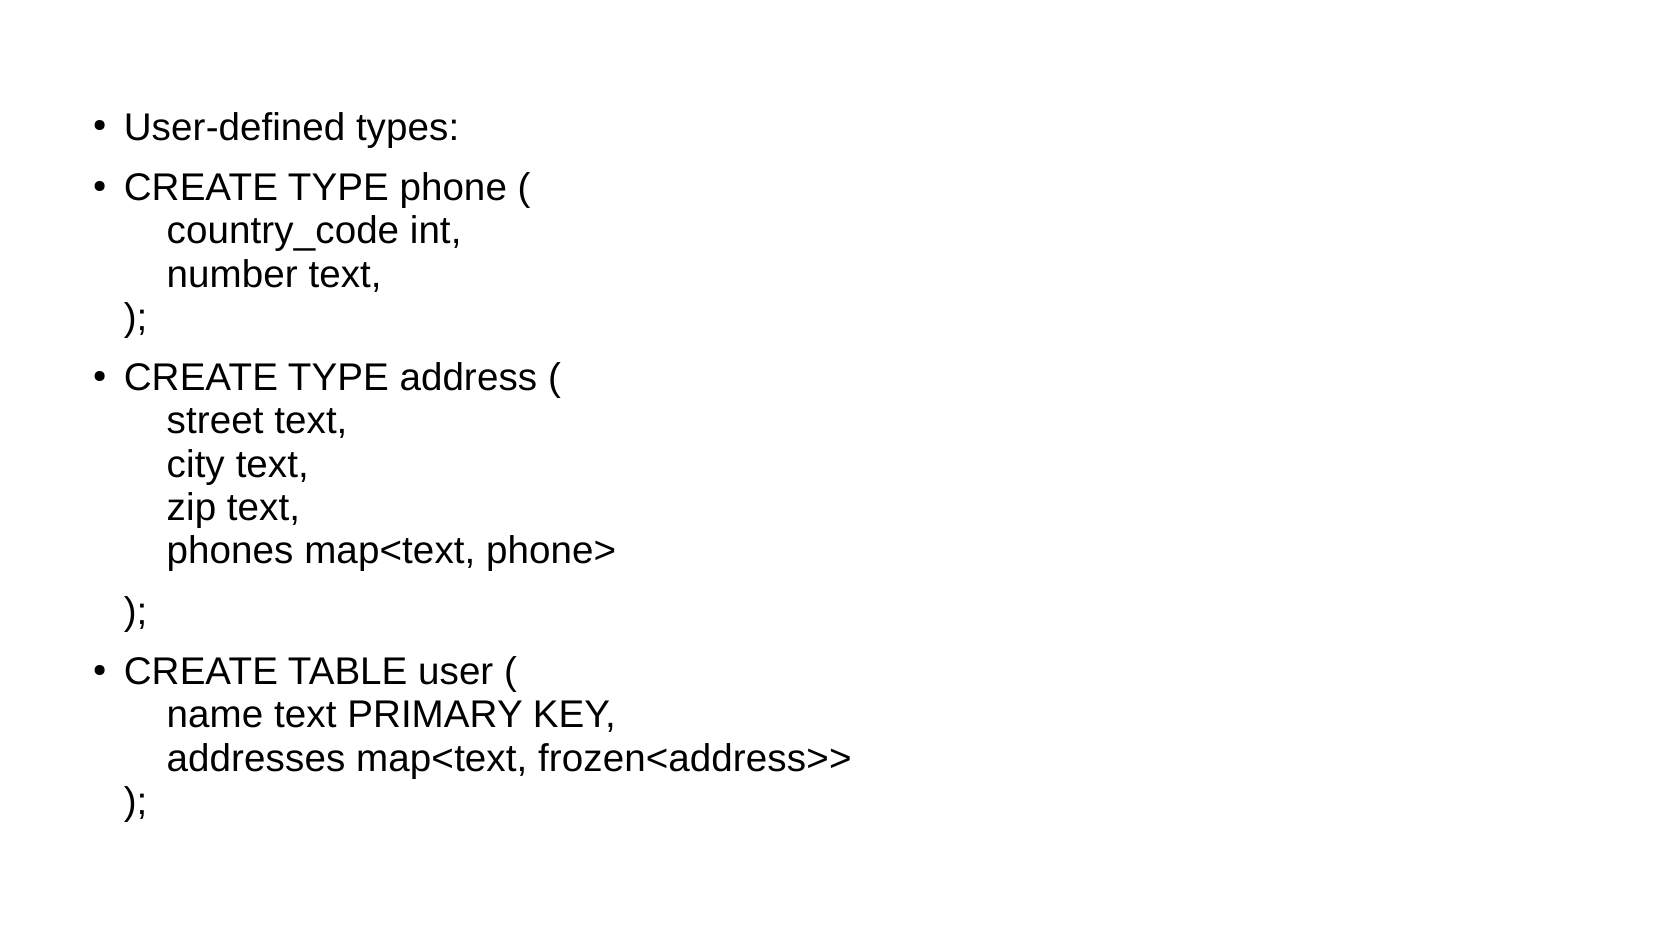

# User-defined types:
CREATE TYPE phone (
 country_code int,
 number text,
);
CREATE TYPE address (
 street text,
 city text,
 zip text,
 phones map<text, phone>
);
CREATE TABLE user (
 name text PRIMARY KEY,
 addresses map<text, frozen<address>>
);